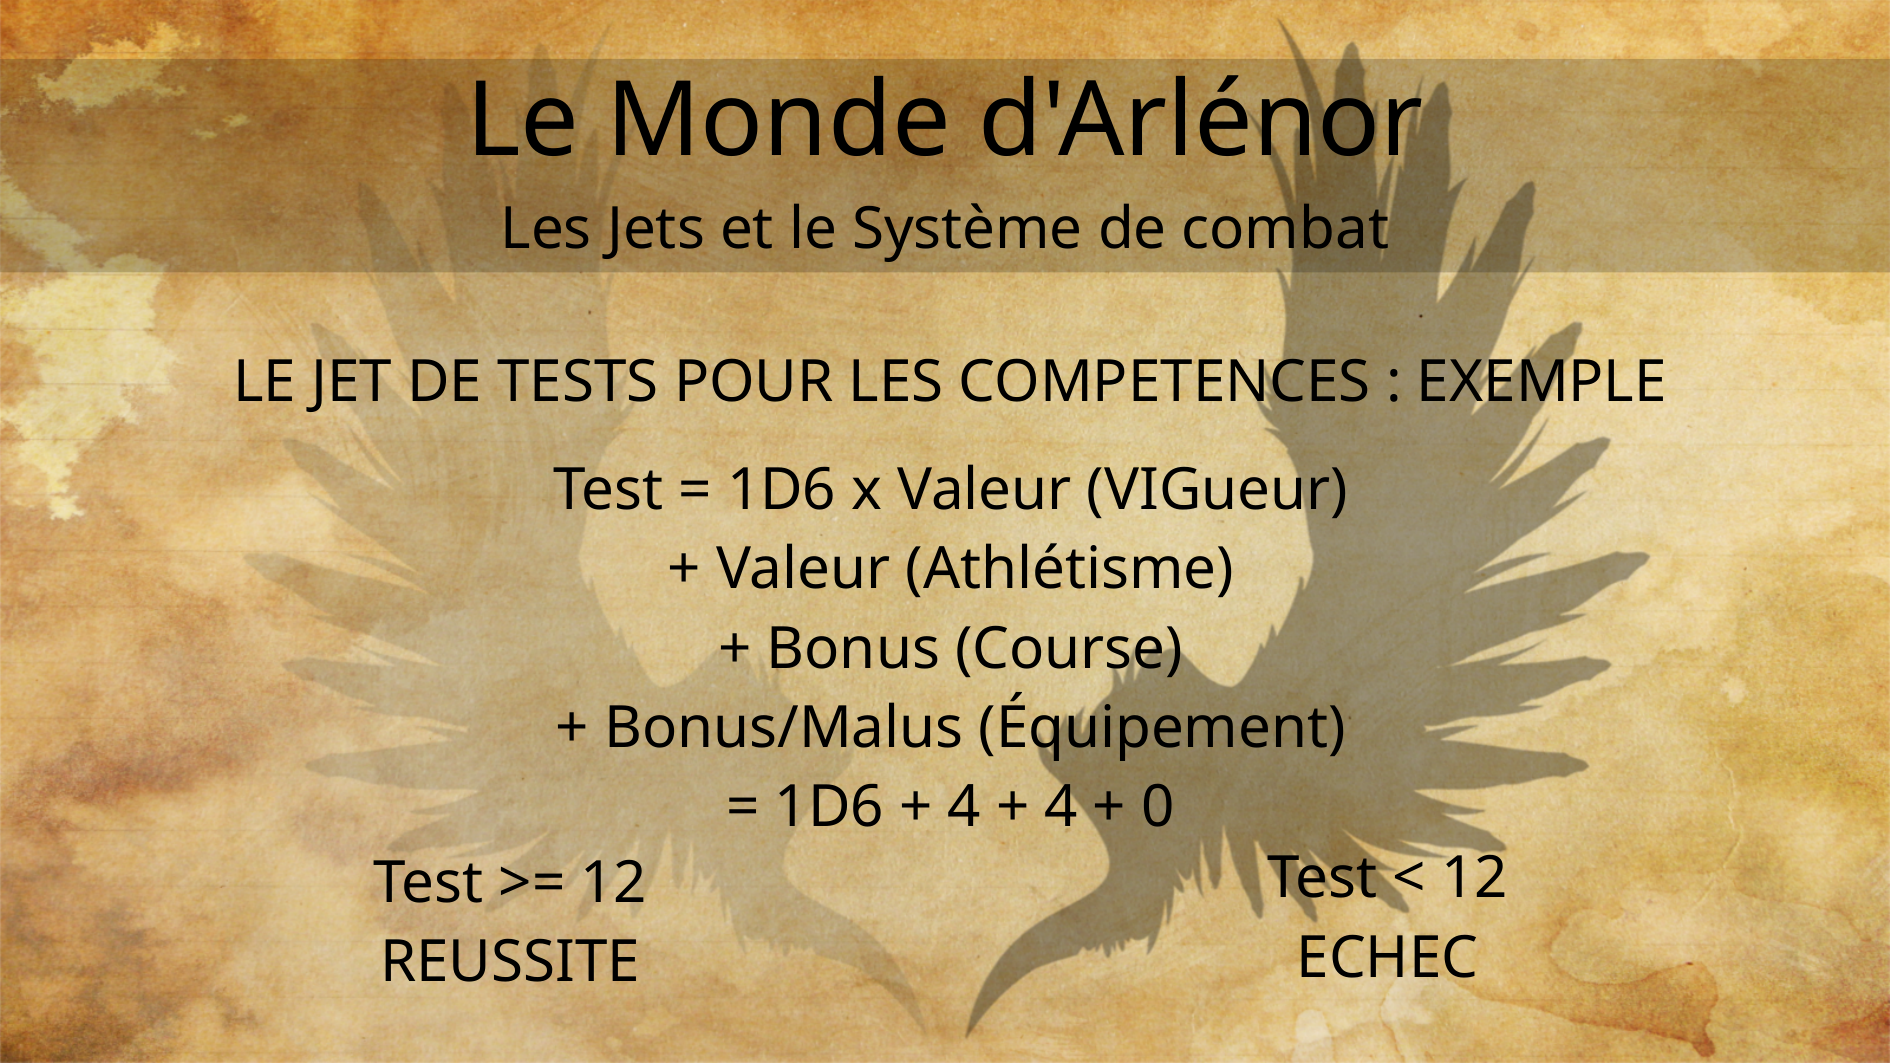

# Le Monde d'Arlénor Les Jets et le Système de combat
LE JET DE TESTS POUR LES COMPETENCES : EXEMPLE
Test = 1D6 x Valeur (VIGueur)
+ Valeur (Athlétisme)
+ Bonus (Course)
+ Bonus/Malus (Équipement)
= 1D6 + 4 + 4 + 0
Test < 12
ECHEC
Test >= 12
REUSSITE